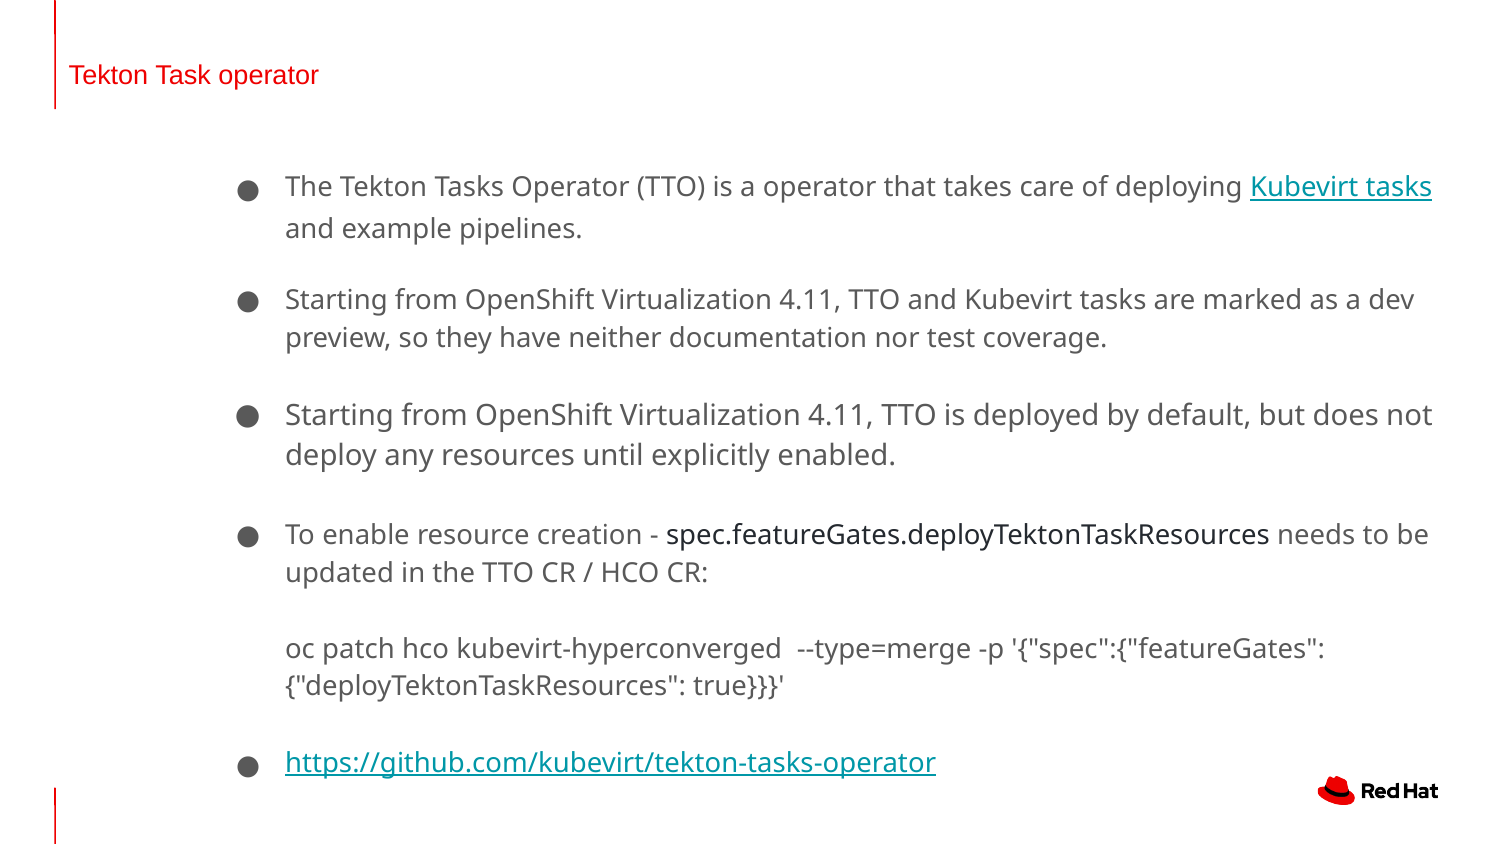

# Tekton Task operator
The Tekton Tasks Operator (TTO) is a operator that takes care of deploying Kubevirt tasks and example pipelines.
Starting from OpenShift Virtualization 4.11, TTO and Kubevirt tasks are marked as a dev preview, so they have neither documentation nor test coverage.
Starting from OpenShift Virtualization 4.11, TTO is deployed by default, but does not deploy any resources until explicitly enabled.
To enable resource creation - spec.featureGates.deployTektonTaskResources needs to be updated in the TTO CR / HCO CR:
oc patch hco kubevirt-hyperconverged --type=merge -p '{"spec":{"featureGates": {"deployTektonTaskResources": true}}}'
https://github.com/kubevirt/tekton-tasks-operator